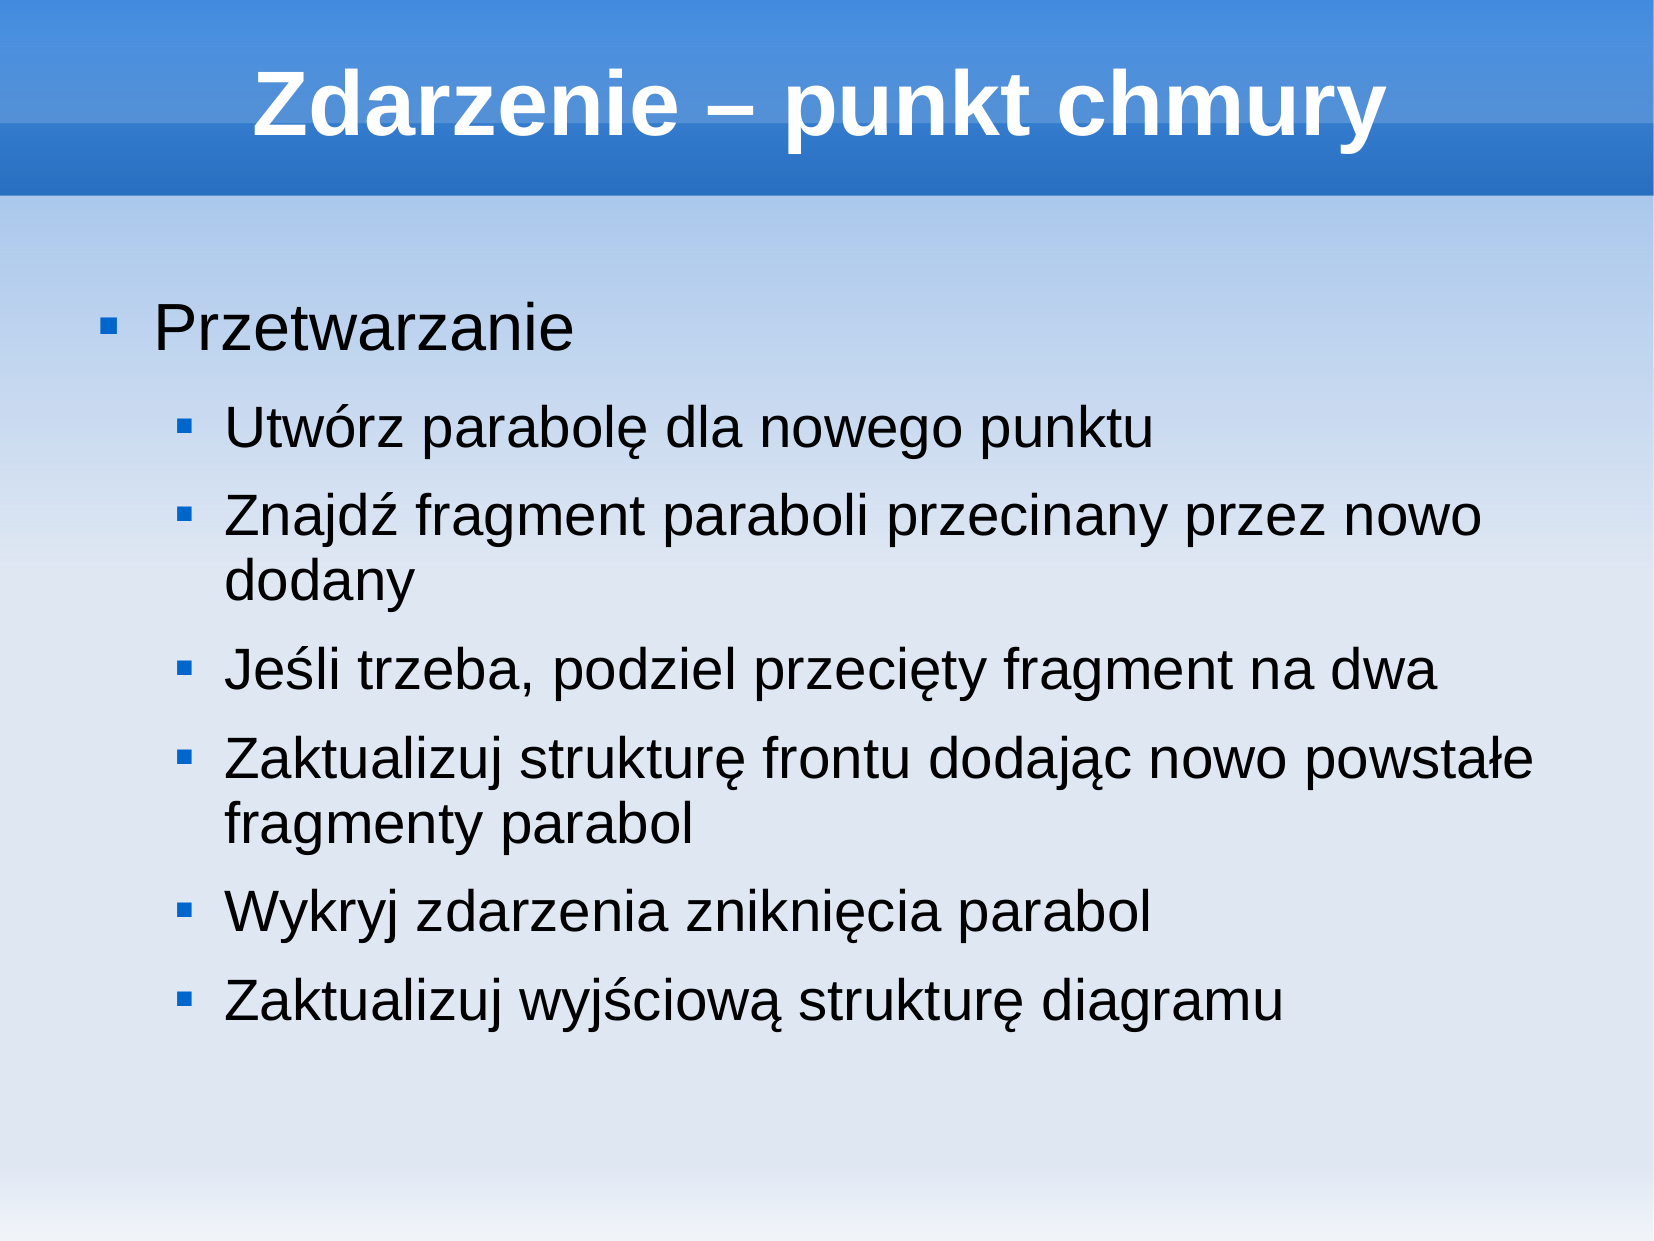

# Zdarzenie – punkt chmury
Przetwarzanie
Utwórz parabolę dla nowego punktu
Znajdź fragment paraboli przecinany przez nowo dodany
Jeśli trzeba, podziel przecięty fragment na dwa
Zaktualizuj strukturę frontu dodając nowo powstałe fragmenty parabol
Wykryj zdarzenia zniknięcia parabol
Zaktualizuj wyjściową strukturę diagramu